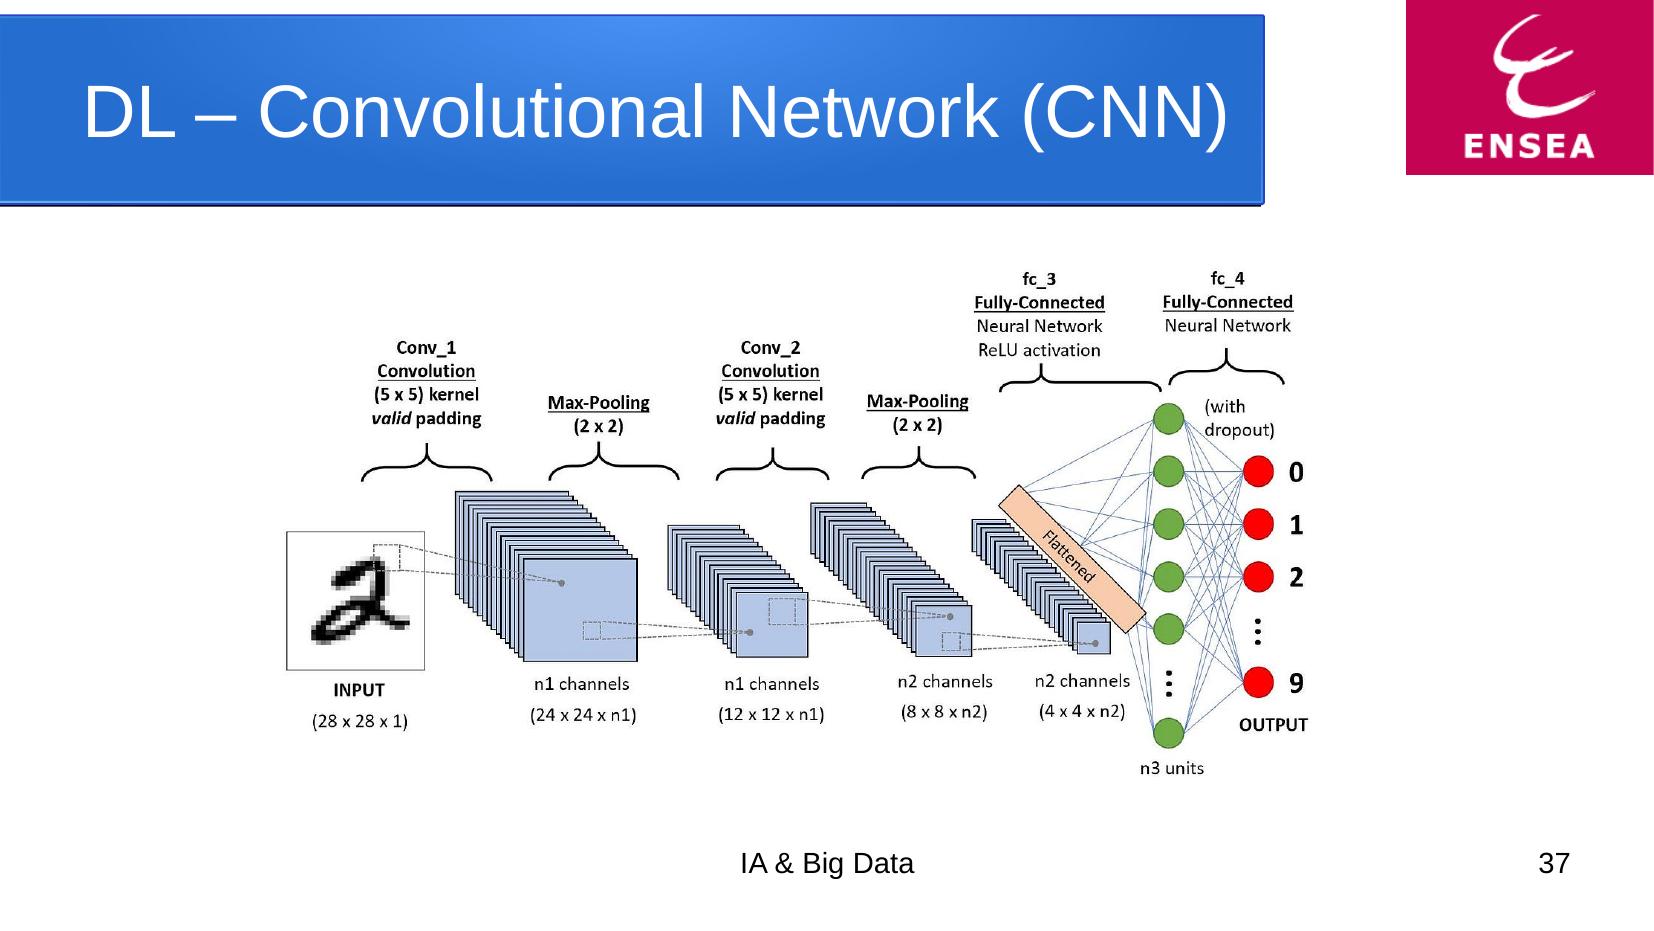

# DL – Convolutional Network (CNN)
IA & Big Data
37